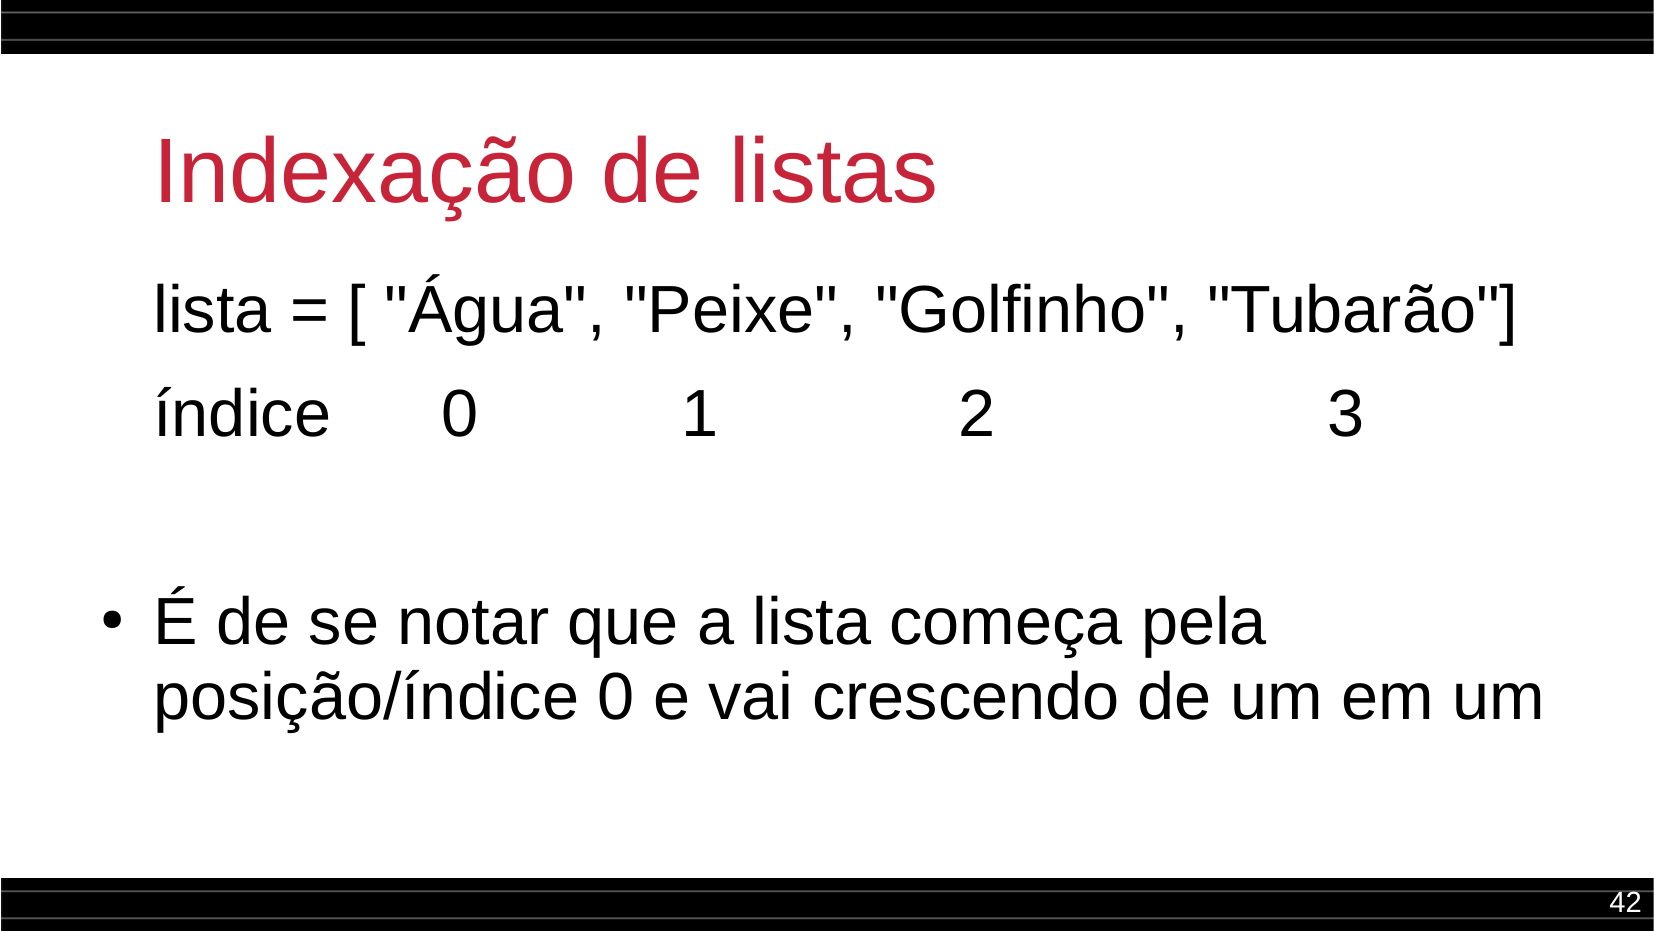

# Indexação de listas
lista = [ "Água", "Peixe", "Golfinho", "Tubarão"]
índice 0 1 2 3
É de se notar que a lista começa pela posição/índice 0 e vai crescendo de um em um